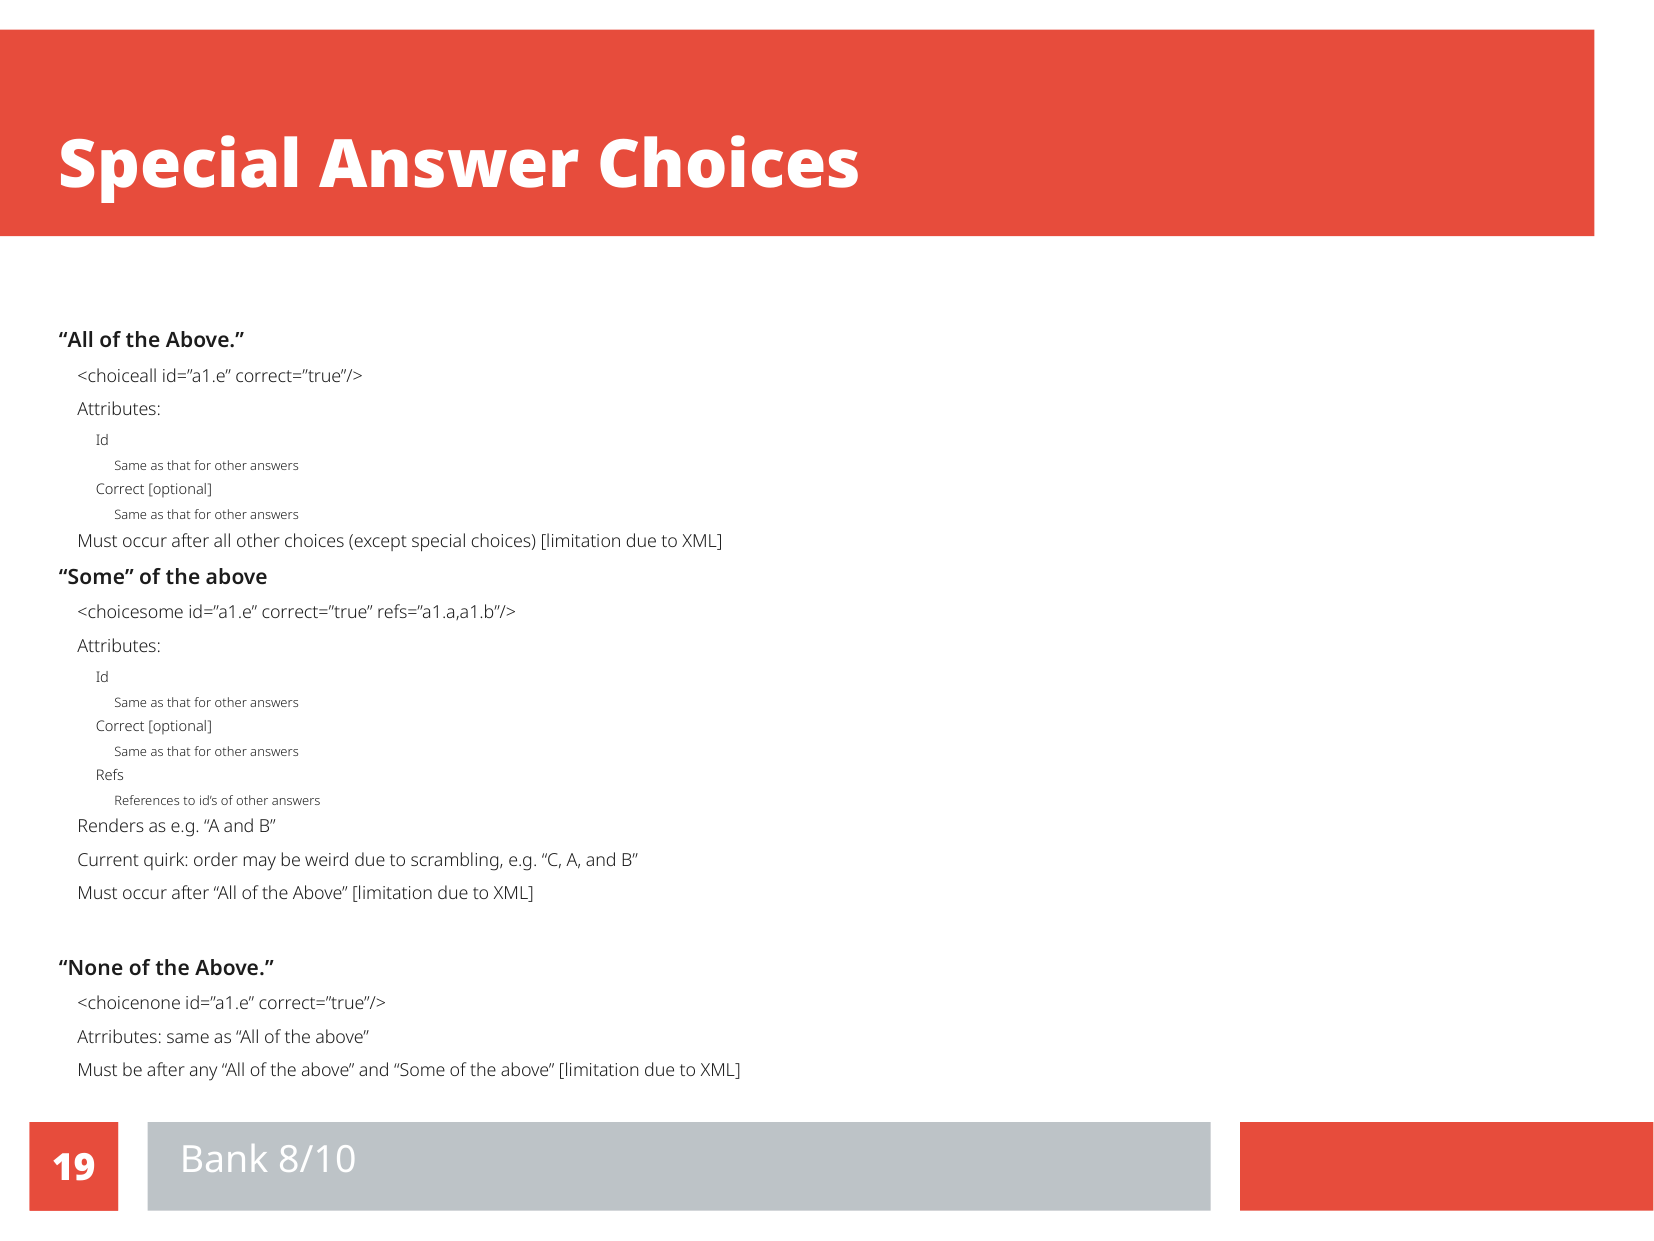

# Special Answer Choices
“All of the Above.”
<choiceall id=”a1.e” correct=”true”/>
Attributes:
Id
Same as that for other answers
Correct [optional]
Same as that for other answers
Must occur after all other choices (except special choices) [limitation due to XML]
“Some” of the above
<choicesome id=”a1.e” correct=”true” refs=”a1.a,a1.b”/>
Attributes:
Id
Same as that for other answers
Correct [optional]
Same as that for other answers
Refs
References to id’s of other answers
Renders as e.g. “A and B”
Current quirk: order may be weird due to scrambling, e.g. “C, A, and B”
Must occur after “All of the Above” [limitation due to XML]
“None of the Above.”
<choicenone id=”a1.e” correct=”true”/>
Atrributes: same as “All of the above”
Must be after any “All of the above” and “Some of the above” [limitation due to XML]
19
Bank 8/10